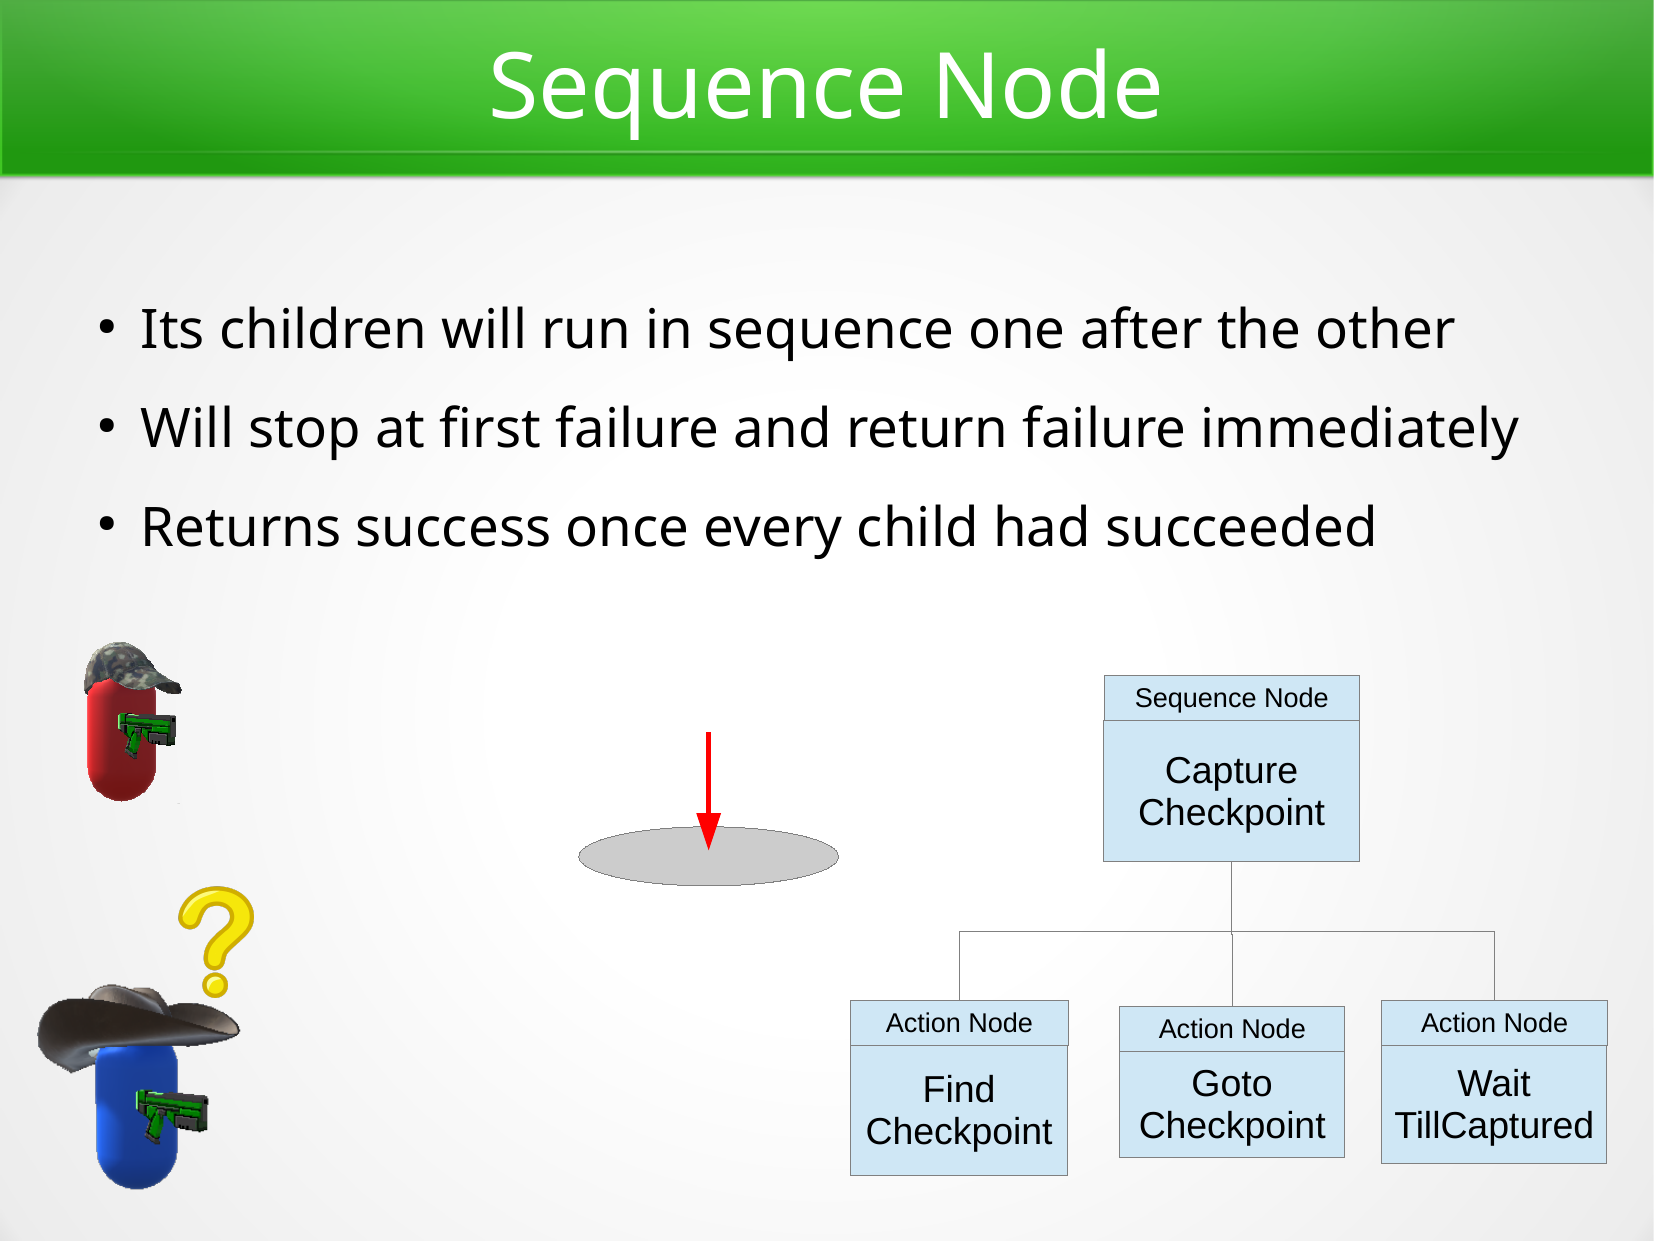

# Sequence Node
Its children will run in sequence one after the other
Will stop at first failure and return failure immediately
Returns success once every child had succeeded
Sequence Node
Capture
Checkpoint
Action Node
Action Node
Action Node
Find
Checkpoint
Wait
TillCaptured
Goto
Checkpoint